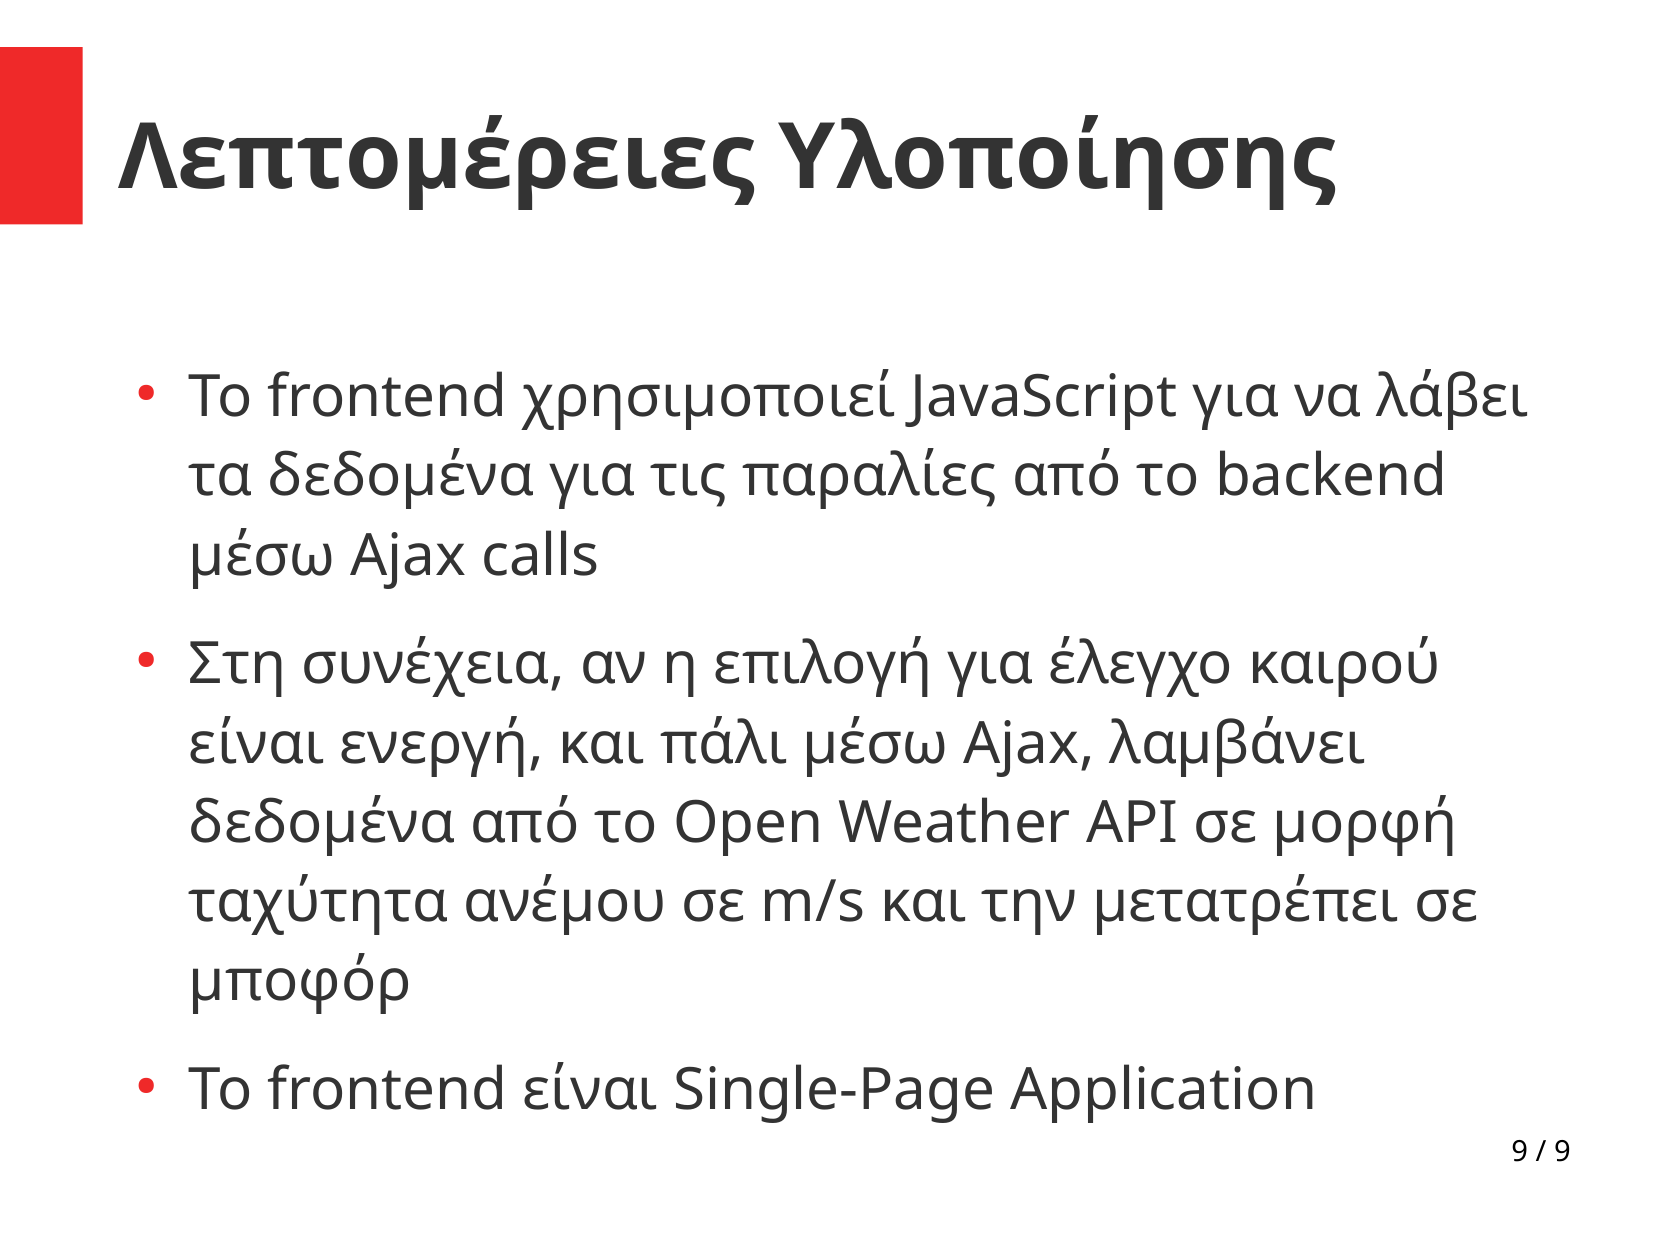

# Λεπτομέρειες Υλοποίησης
Το frontend χρησιμοποιεί JavaScript για να λάβει τα δεδομένα για τις παραλίες από το backend μέσω Ajax calls
Στη συνέχεια, αν η επιλογή για έλεγχο καιρού είναι ενεργή, και πάλι μέσω Ajax, λαμβάνει δεδομένα από το Open Weather API σε μορφή ταχύτητα ανέμου σε m/s και την μετατρέπει σε μποφόρ
Το frontend είναι Single-Page Application
9